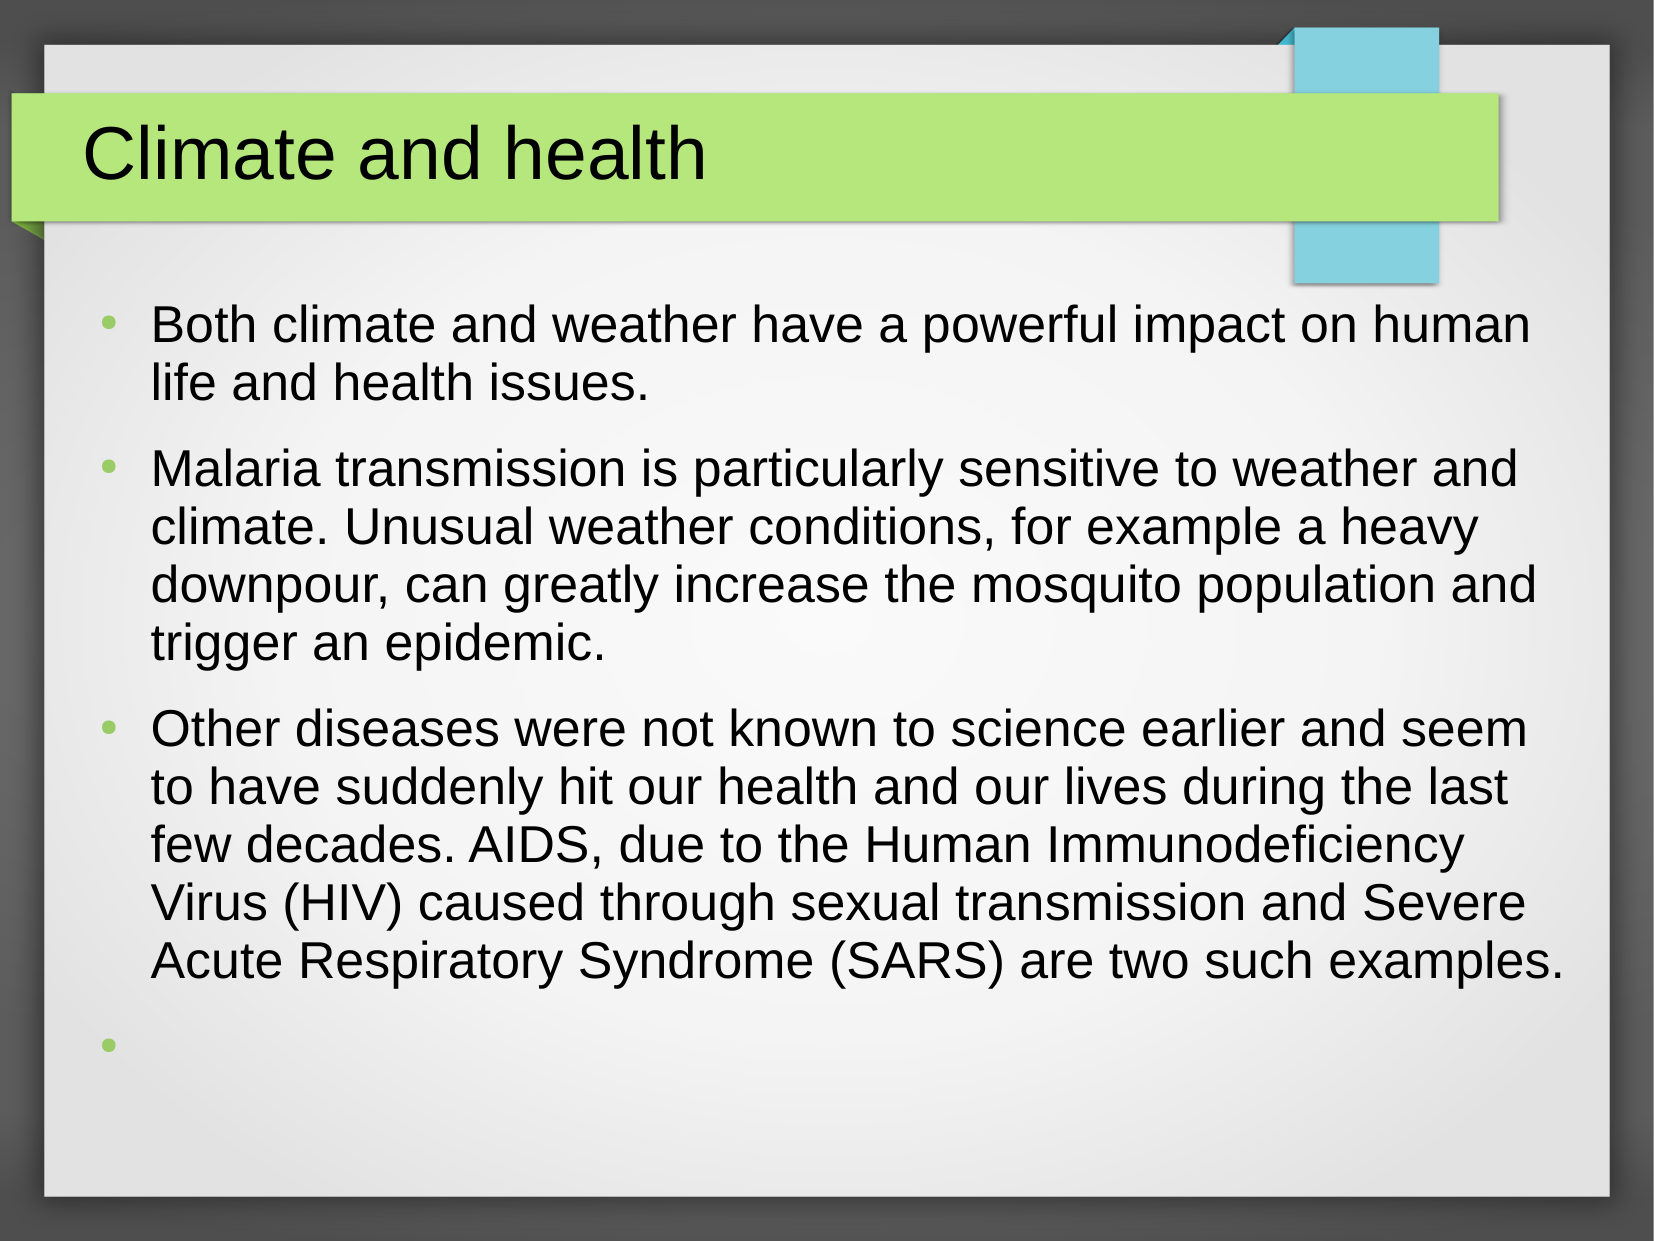

# Climate and health
Both climate and weather have a powerful impact on human life and health issues.
Malaria transmission is particularly sensitive to weather and climate. Unusual weather conditions, for example a heavy downpour, can greatly increase the mosquito population and trigger an epidemic.
Other diseases were not known to science earlier and seem to have suddenly hit our health and our lives during the last few decades. AIDS, due to the Human Immunodeficiency Virus (HIV) caused through sexual transmission and Severe Acute Respiratory Syndrome (SARS) are two such examples.